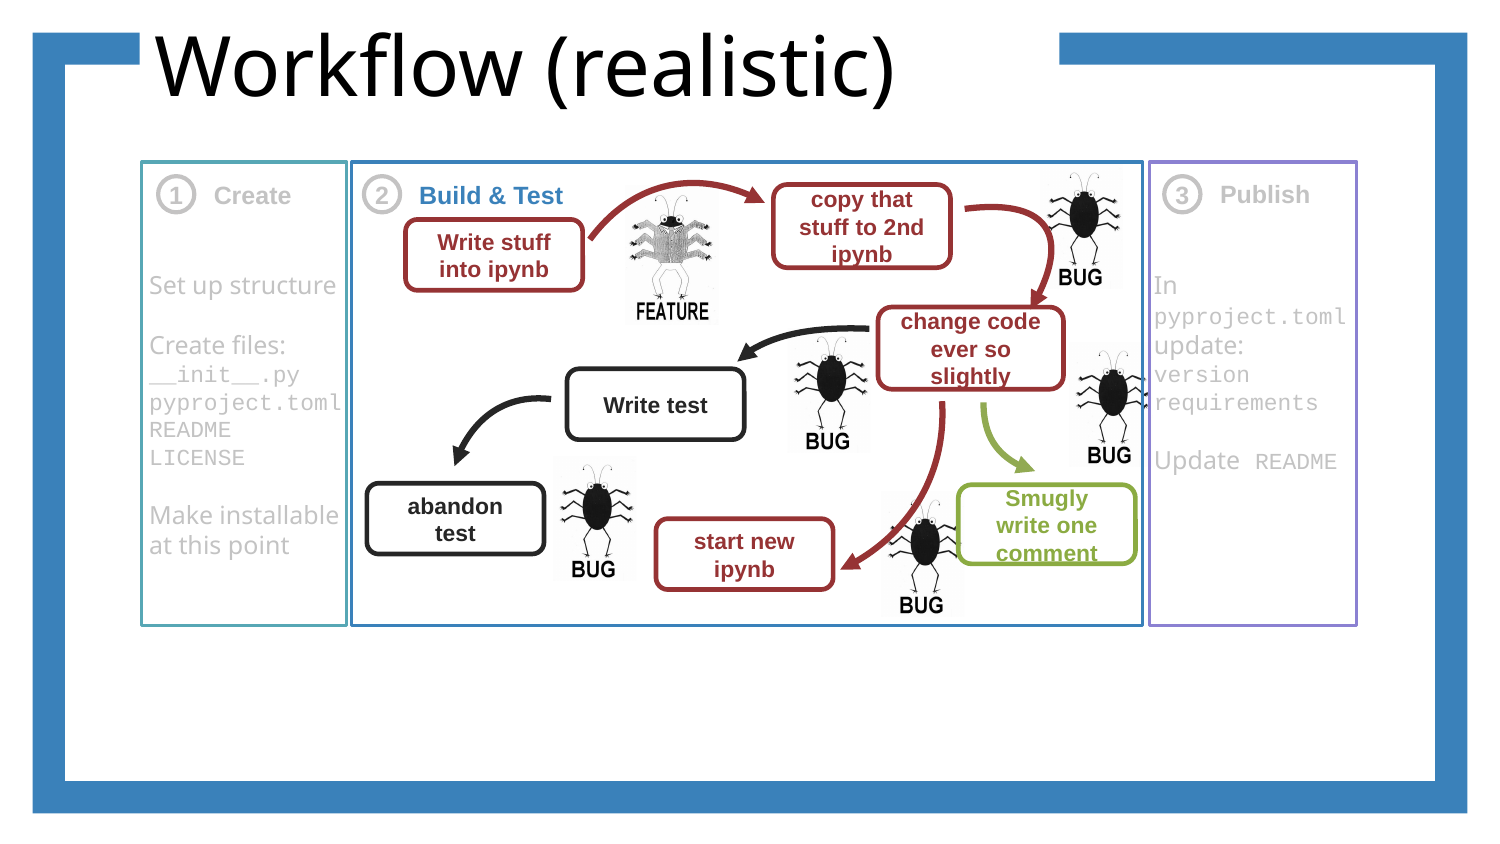

# Workflow (realistic)
Publish
Create
Build & Test
1
2
3
copy that stuff to 2nd ipynb
Write stuff into ipynb
Set up structure
Create files: __init__.py
pyproject.toml
README
LICENSE
Make installable at this point
In pyproject.toml update:
version
requirements
Update README
change code ever so slightly
Write test
Smugly write one comment
abandon test
start new ipynb